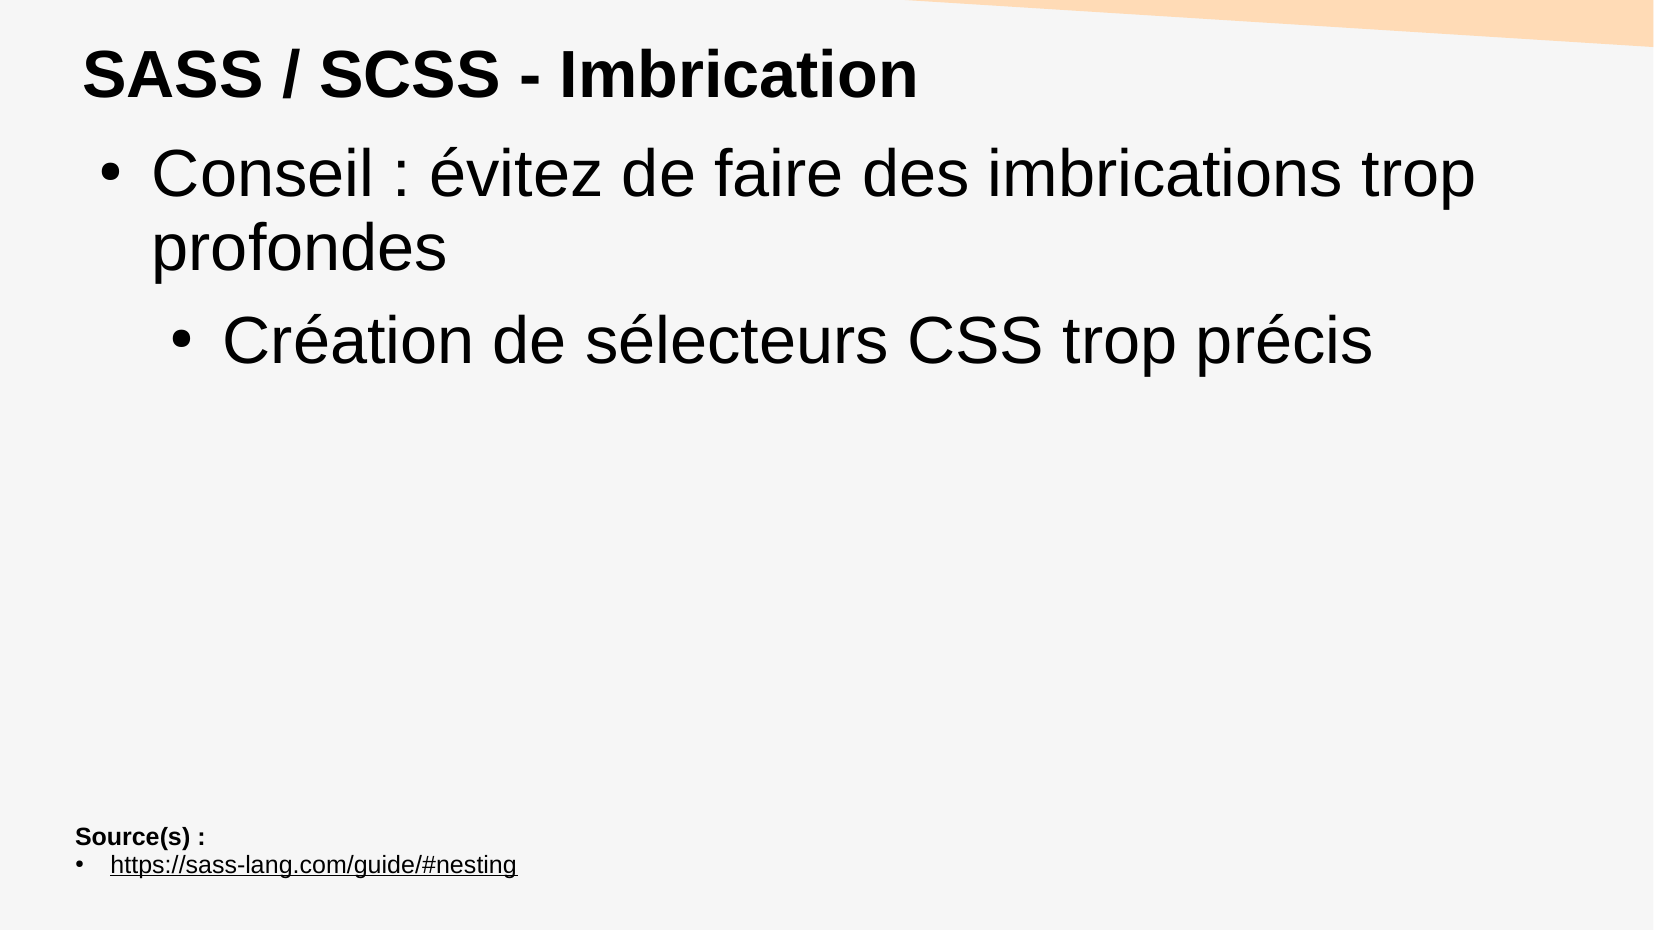

# SASS / SCSS - Imbrication
Conseil : évitez de faire des imbrications trop profondes
Création de sélecteurs CSS trop précis
Source(s) :
https://sass-lang.com/guide/#nesting